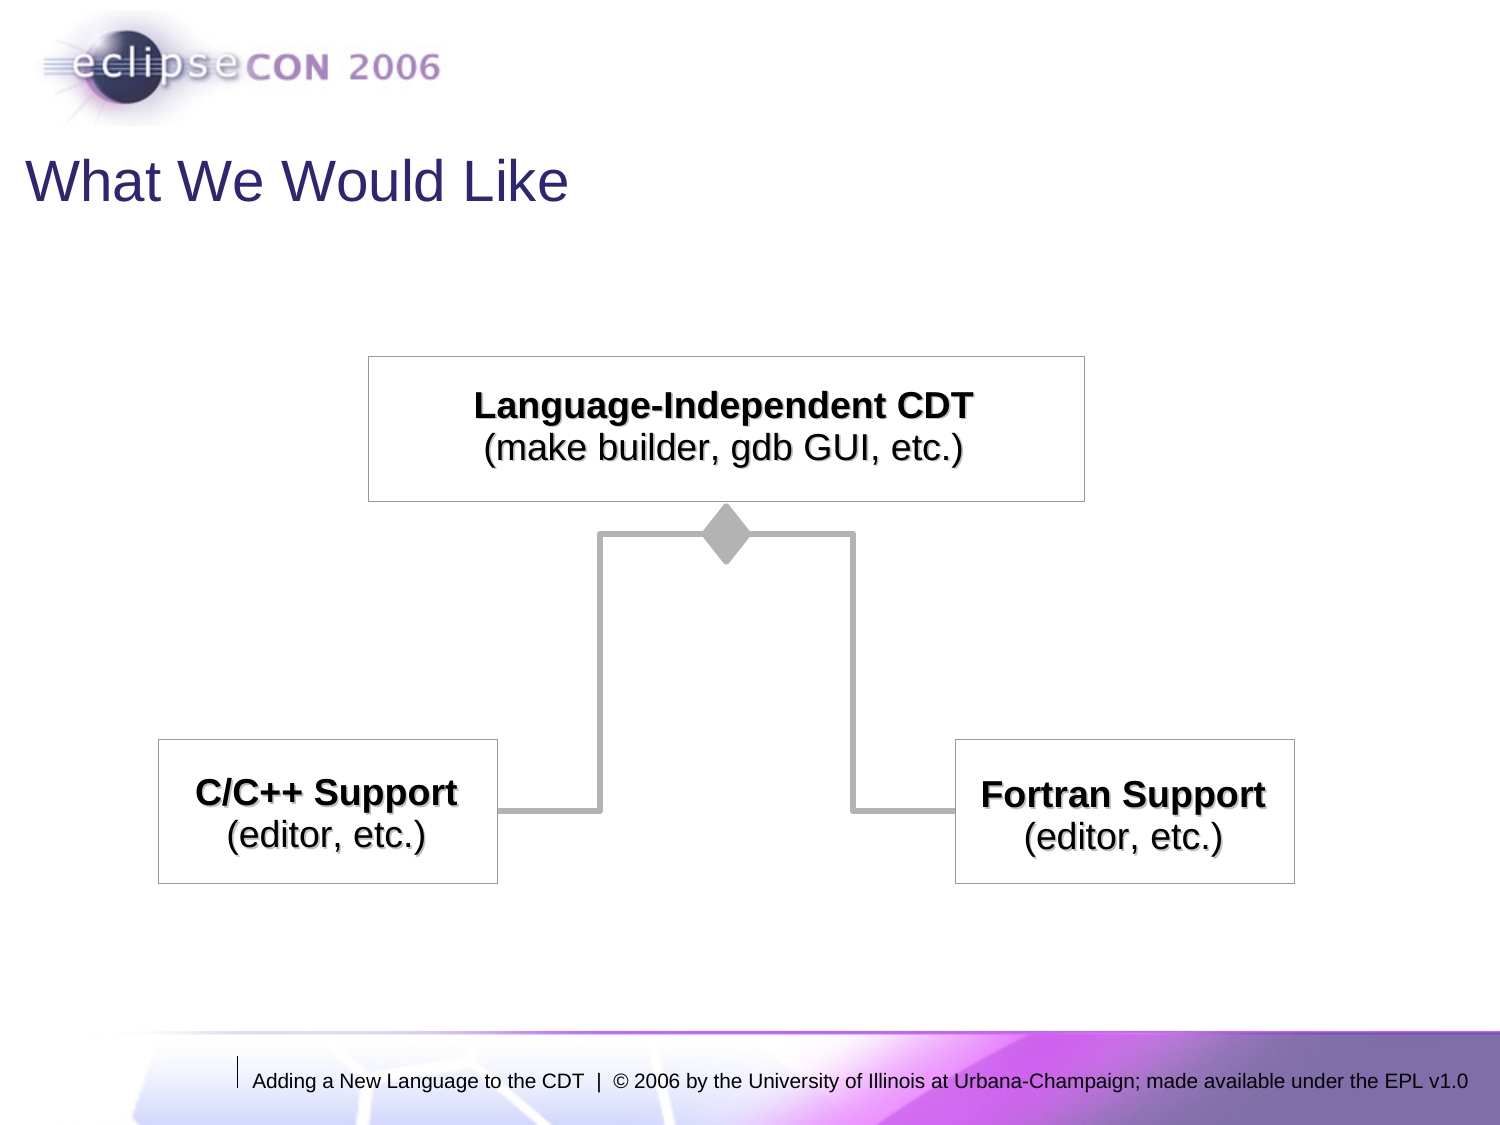

# What We Would Like
Language-Independent CDT
(make builder, gdb GUI, etc.)
C/C++ Support
(editor, etc.)
Fortran Support
(editor, etc.)